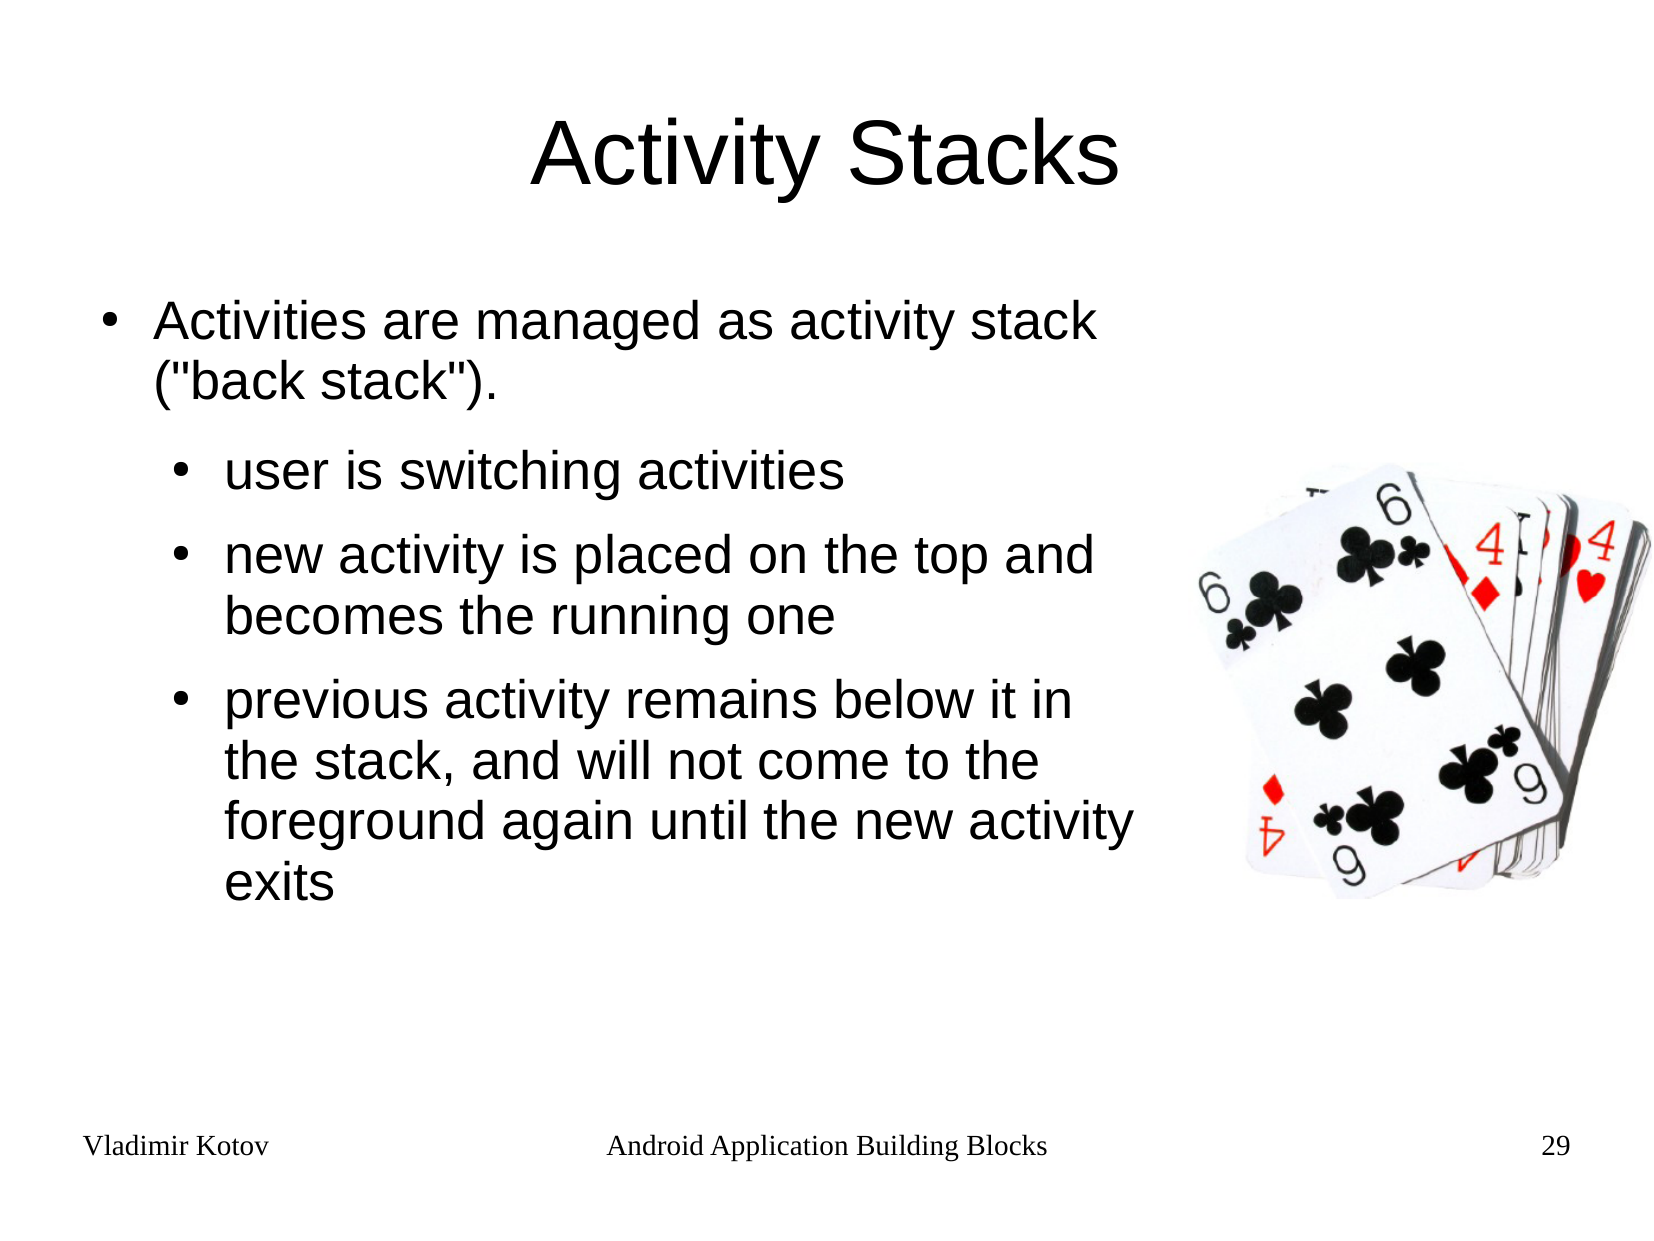

# Activity Stacks
Activities are managed as activity stack ("back stack").
user is switching activities
new activity is placed on the top and becomes the running one
previous activity remains below it in the stack, and will not come to the foreground again until the new activity exits
Vladimir Kotov
Android Application Building Blocks
29